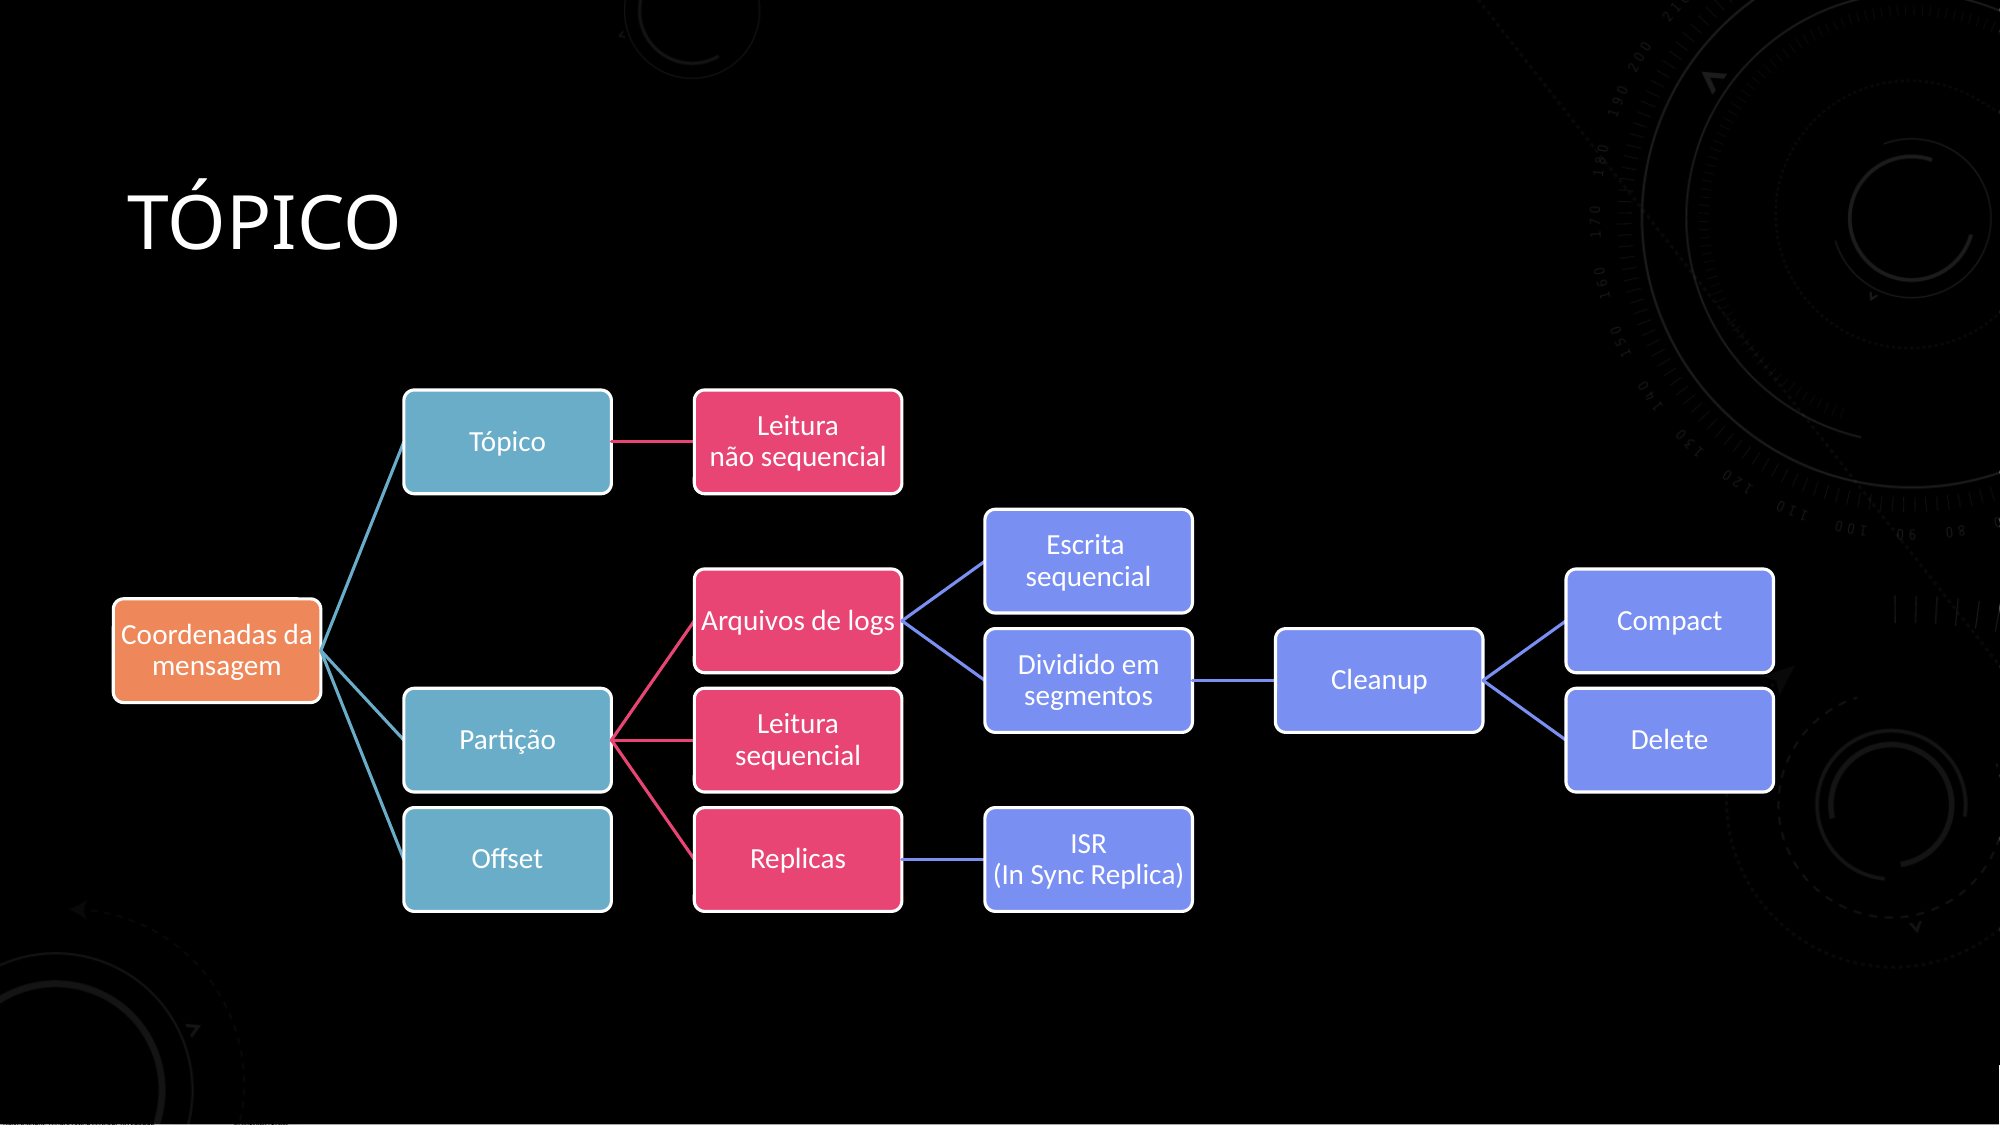

# Tópico
Tópico
Leitura
não sequencial
Escrita
sequencial
Arquivos de logs
Compact
Coordenadas da mensagem
Dividido em segmentos
Cleanup
Partição
Leitura
sequencial
Delete
Offset
Replicas
ISR
(In Sync Replica)